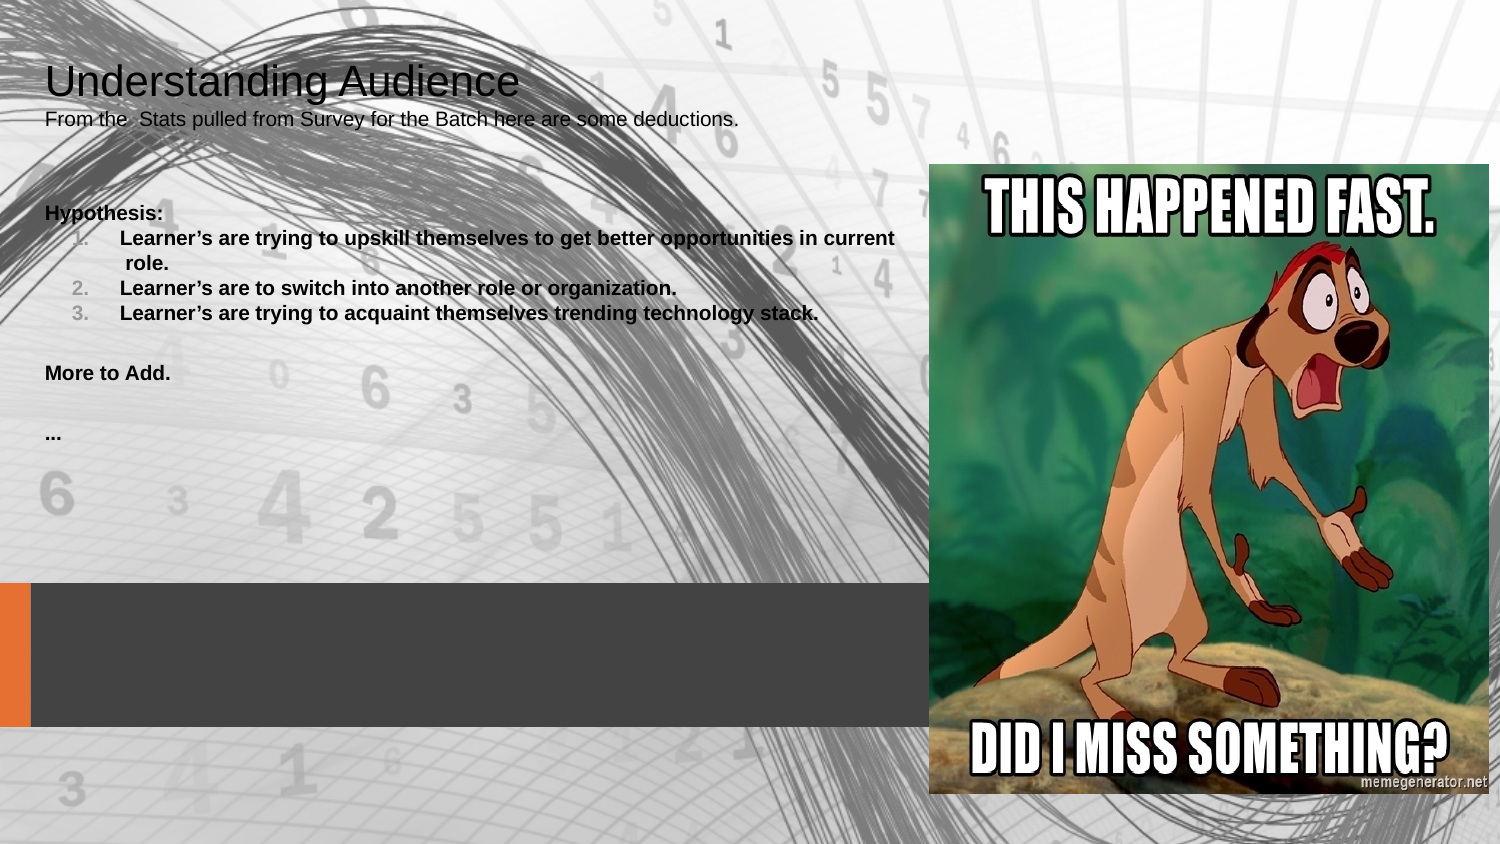

# Understanding Audience
From the Stats pulled from Survey for the Batch here are some deductions.
Hypothesis:
Learner’s are trying to upskill themselves to get better opportunities in current
 role.
Learner’s are to switch into another role or organization.
Learner’s are trying to acquaint themselves trending technology stack.
More to Add.
...